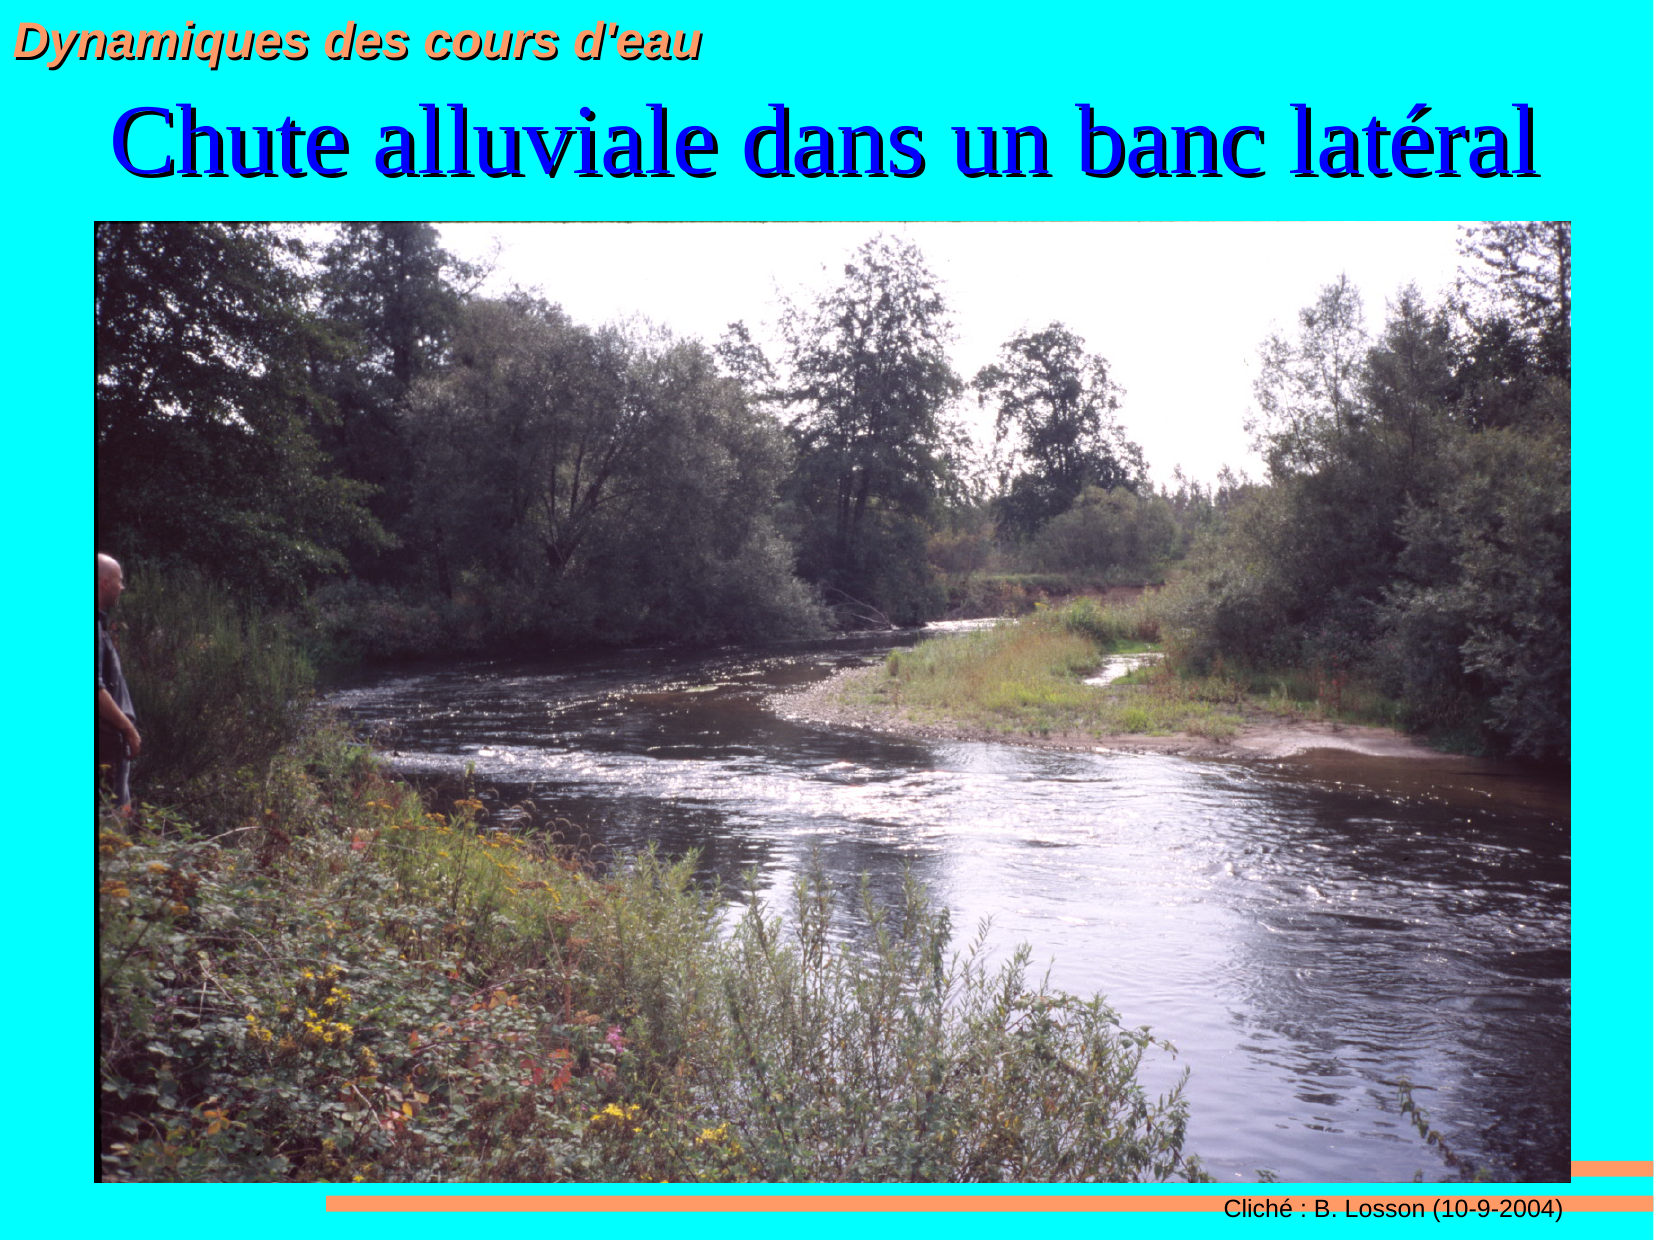

# Dynamiques des cours d'eau
Chute alluviale dans un banc latéral
Cliché : B. Losson (10-9-2004)